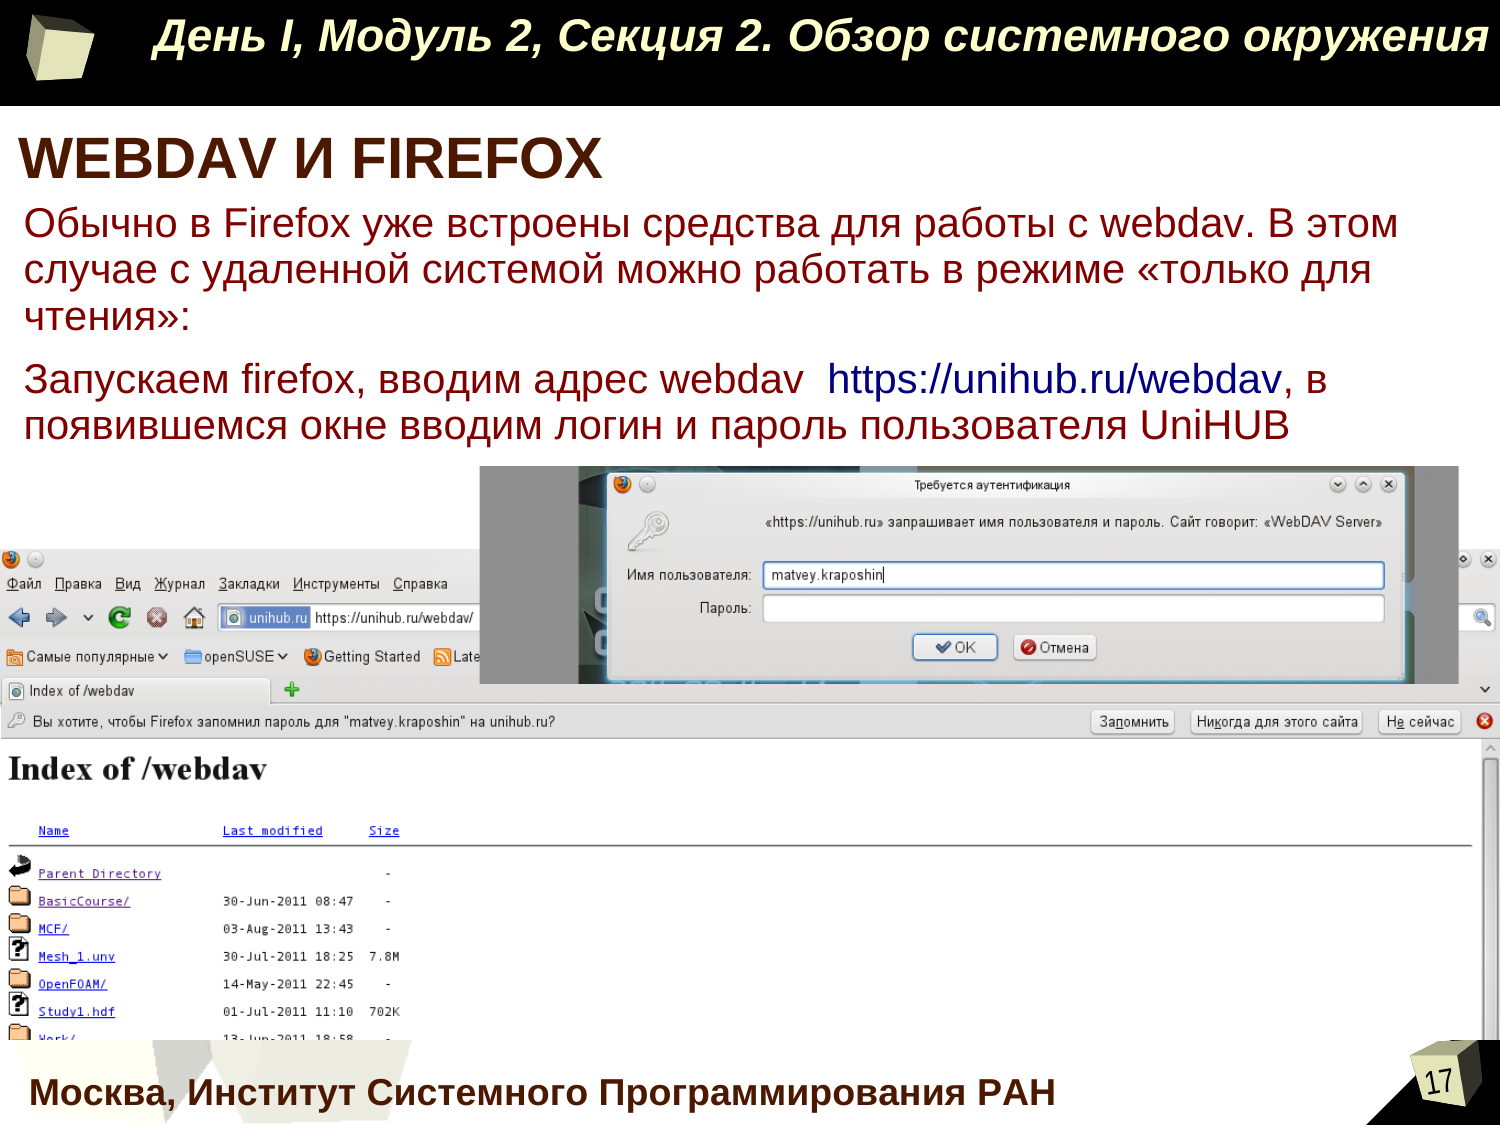

#
WEBDAV И FIREFOX
Обычно в Firefox уже встроены средства для работы с webdav. В этом случае с удаленной системой можно работать в режиме «только для чтения»:
Запускаем firefox, вводим адрес webdav https://unihub.ru/webdav, в появившемся окне вводим логин и пароль пользователя UniHUB